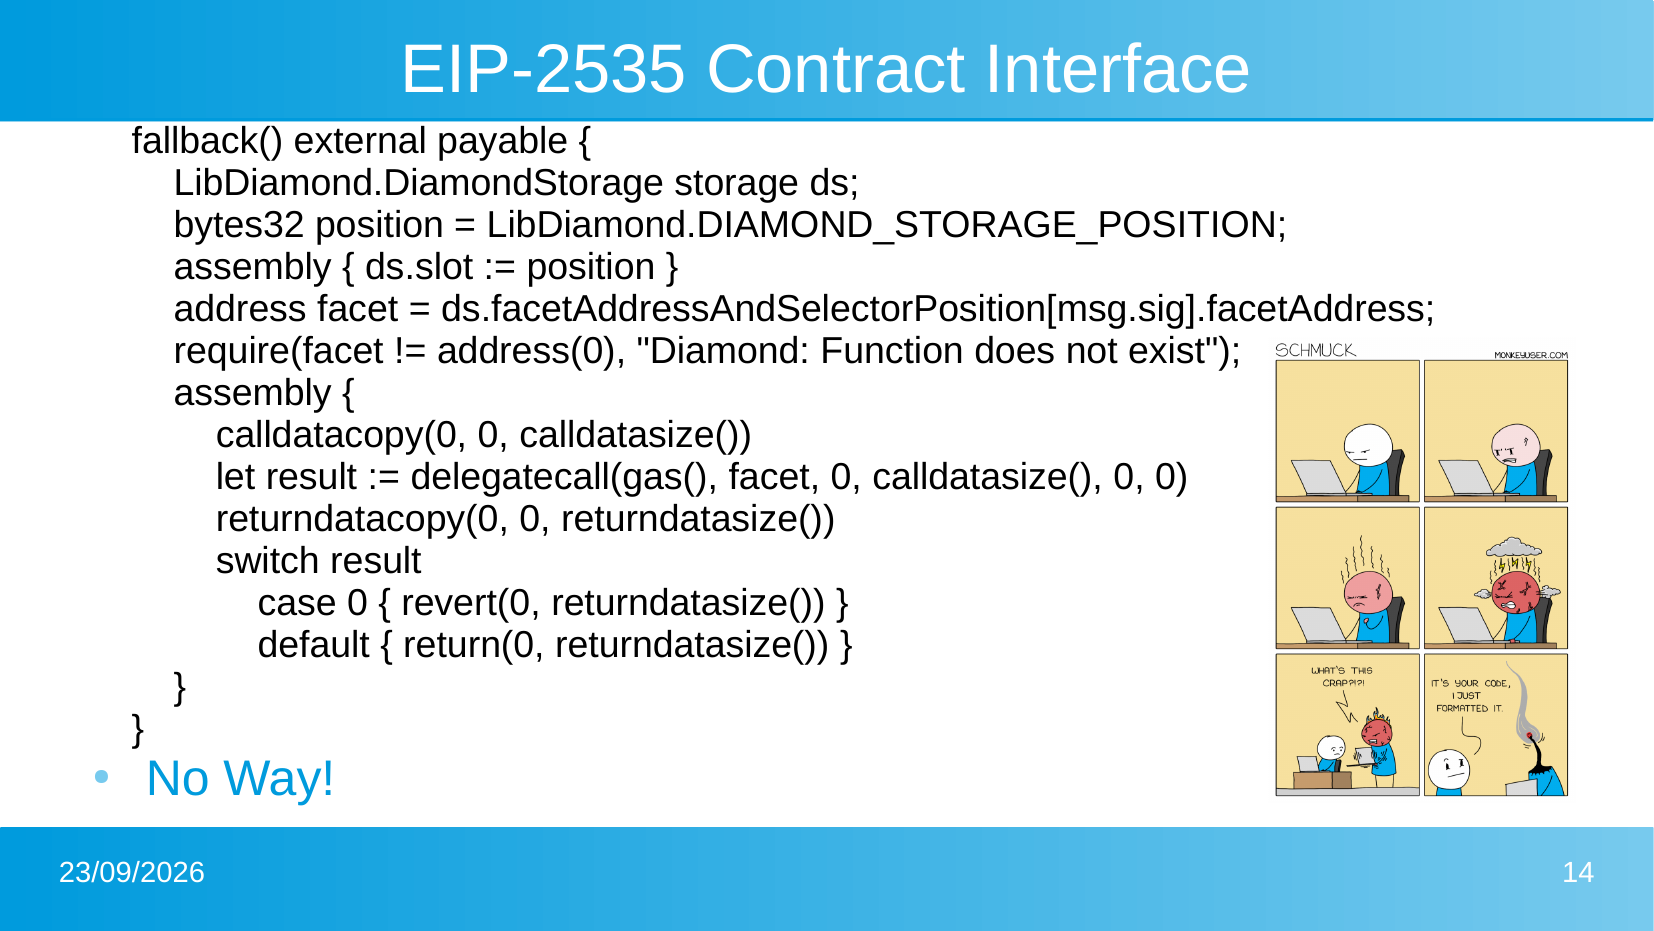

# EIP-2535 Contract Interface
 fallback() external payable {
 LibDiamond.DiamondStorage storage ds;
 bytes32 position = LibDiamond.DIAMOND_STORAGE_POSITION;
 assembly { ds.slot := position }
 address facet = ds.facetAddressAndSelectorPosition[msg.sig].facetAddress;
 require(facet != address(0), "Diamond: Function does not exist");
 assembly {
 calldatacopy(0, 0, calldatasize())
 let result := delegatecall(gas(), facet, 0, calldatasize(), 0, 0)
 returndatacopy(0, 0, returndatasize())
 switch result
 case 0 { revert(0, returndatasize()) }
 default { return(0, returndatasize()) }
 }
 }
No Way!
14